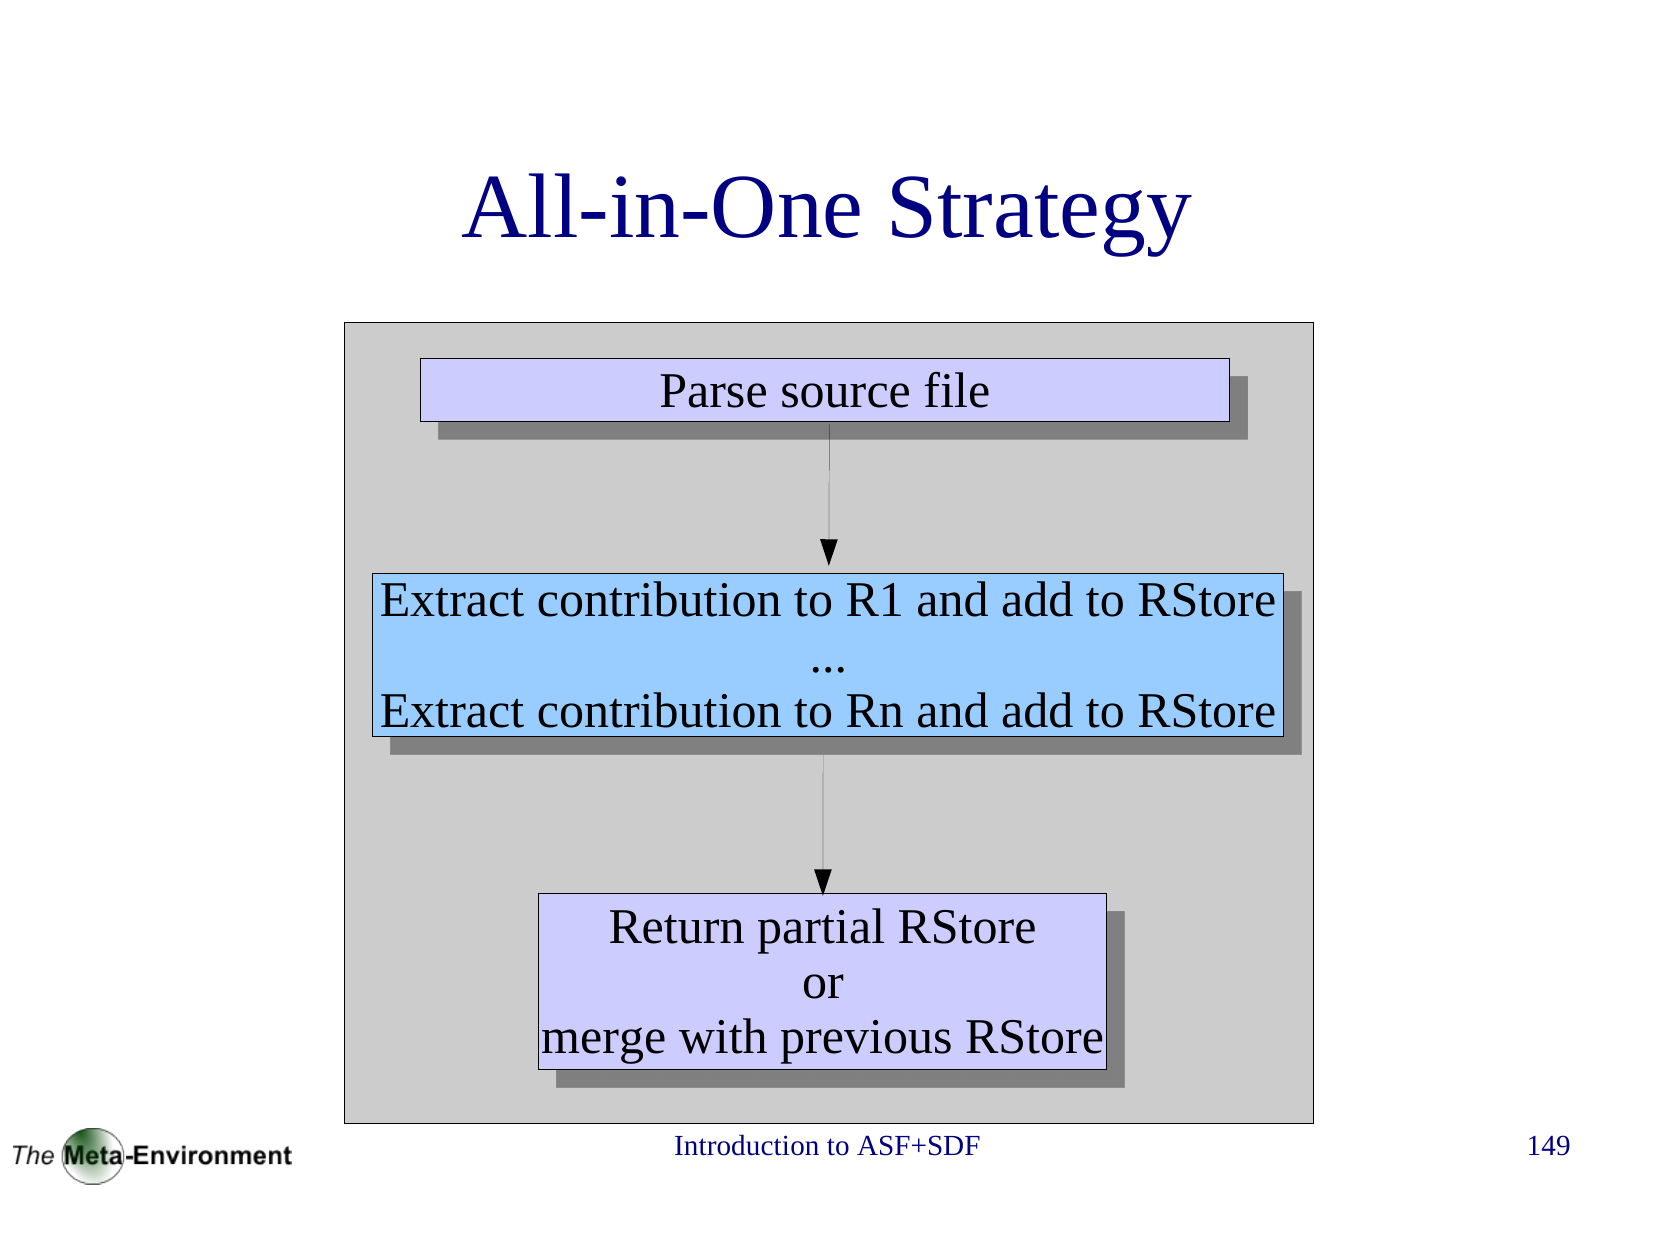

# All-in-One Strategy
Parse source file
Extract contribution to R1 and add to RStore
...
Extract contribution to Rn and add to RStore
Return partial RStore
or
merge with previous RStore
149